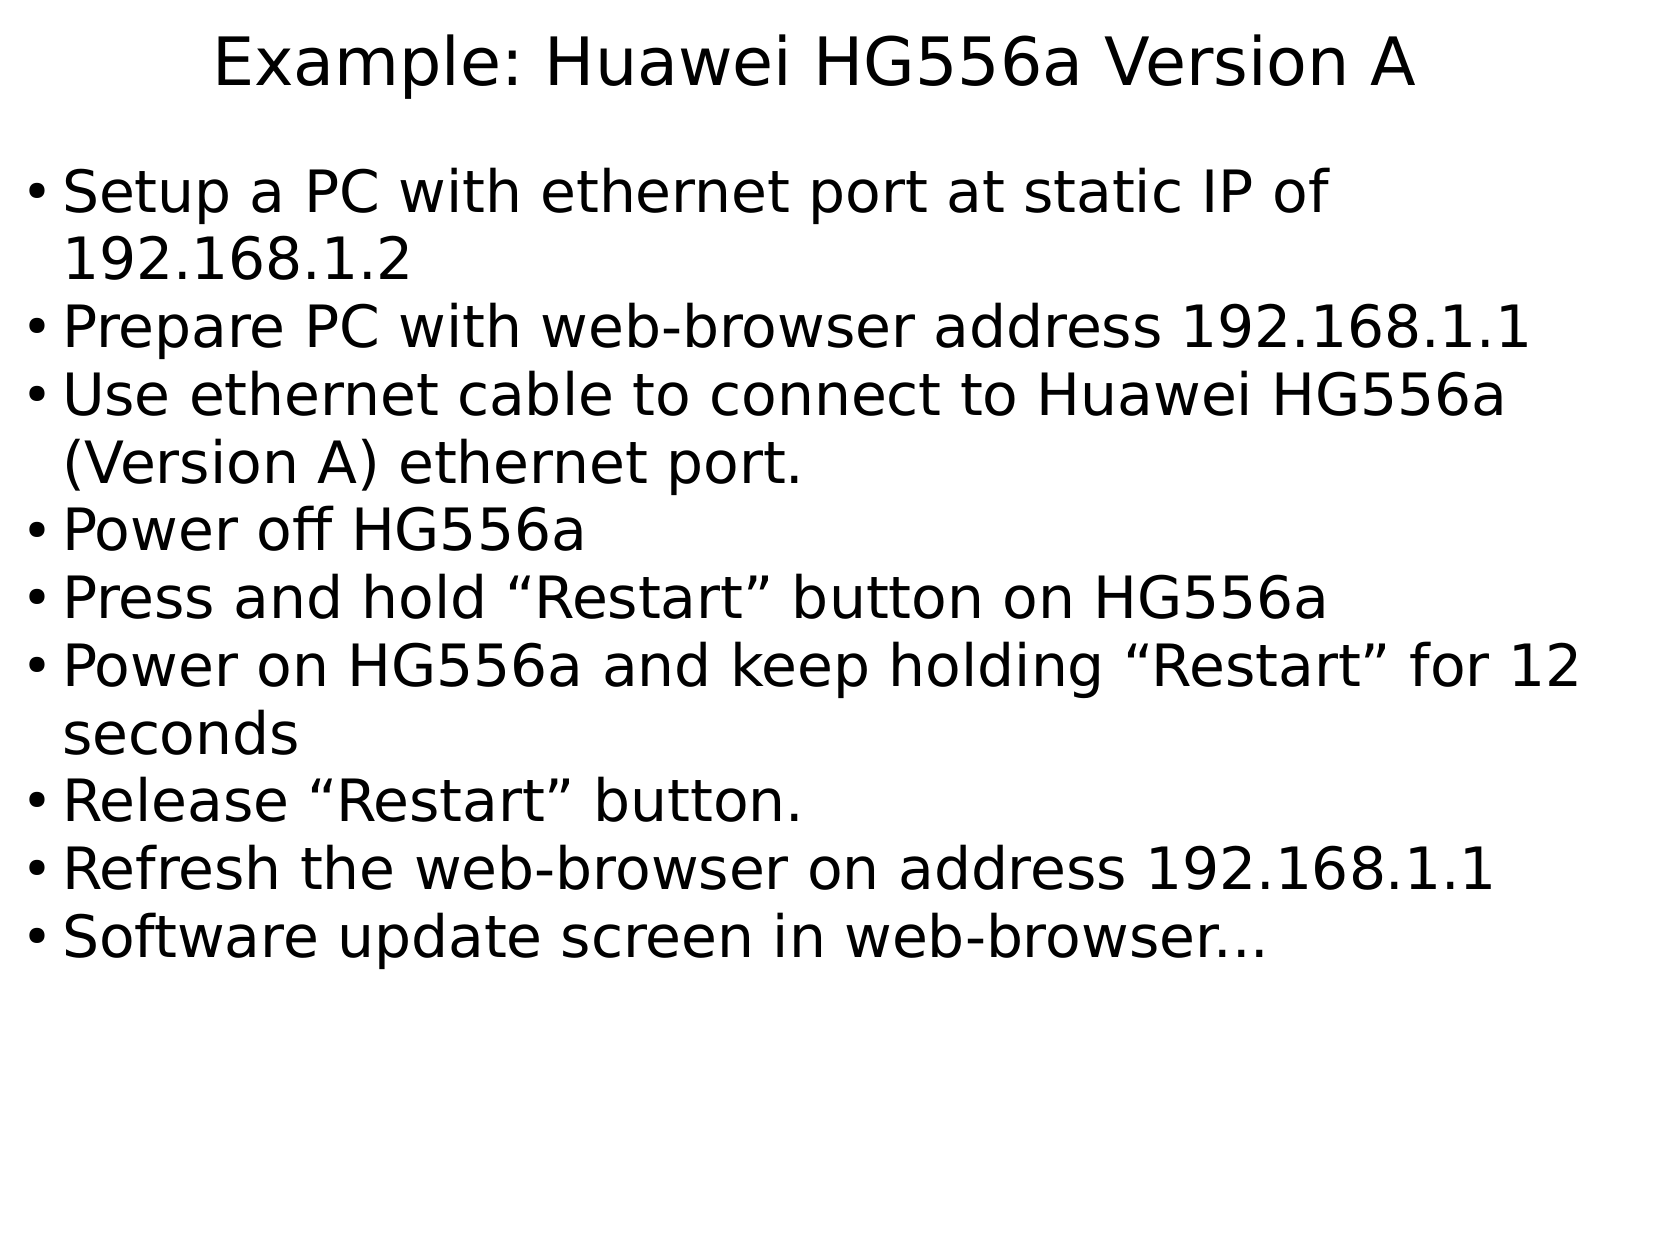

# Example: Huawei HG556a Version A
Setup a PC with ethernet port at static IP of 192.168.1.2
Prepare PC with web-browser address 192.168.1.1
Use ethernet cable to connect to Huawei HG556a (Version A) ethernet port.
Power off HG556a
Press and hold “Restart” button on HG556a
Power on HG556a and keep holding “Restart” for 12 seconds
Release “Restart” button.
Refresh the web-browser on address 192.168.1.1
Software update screen in web-browser...